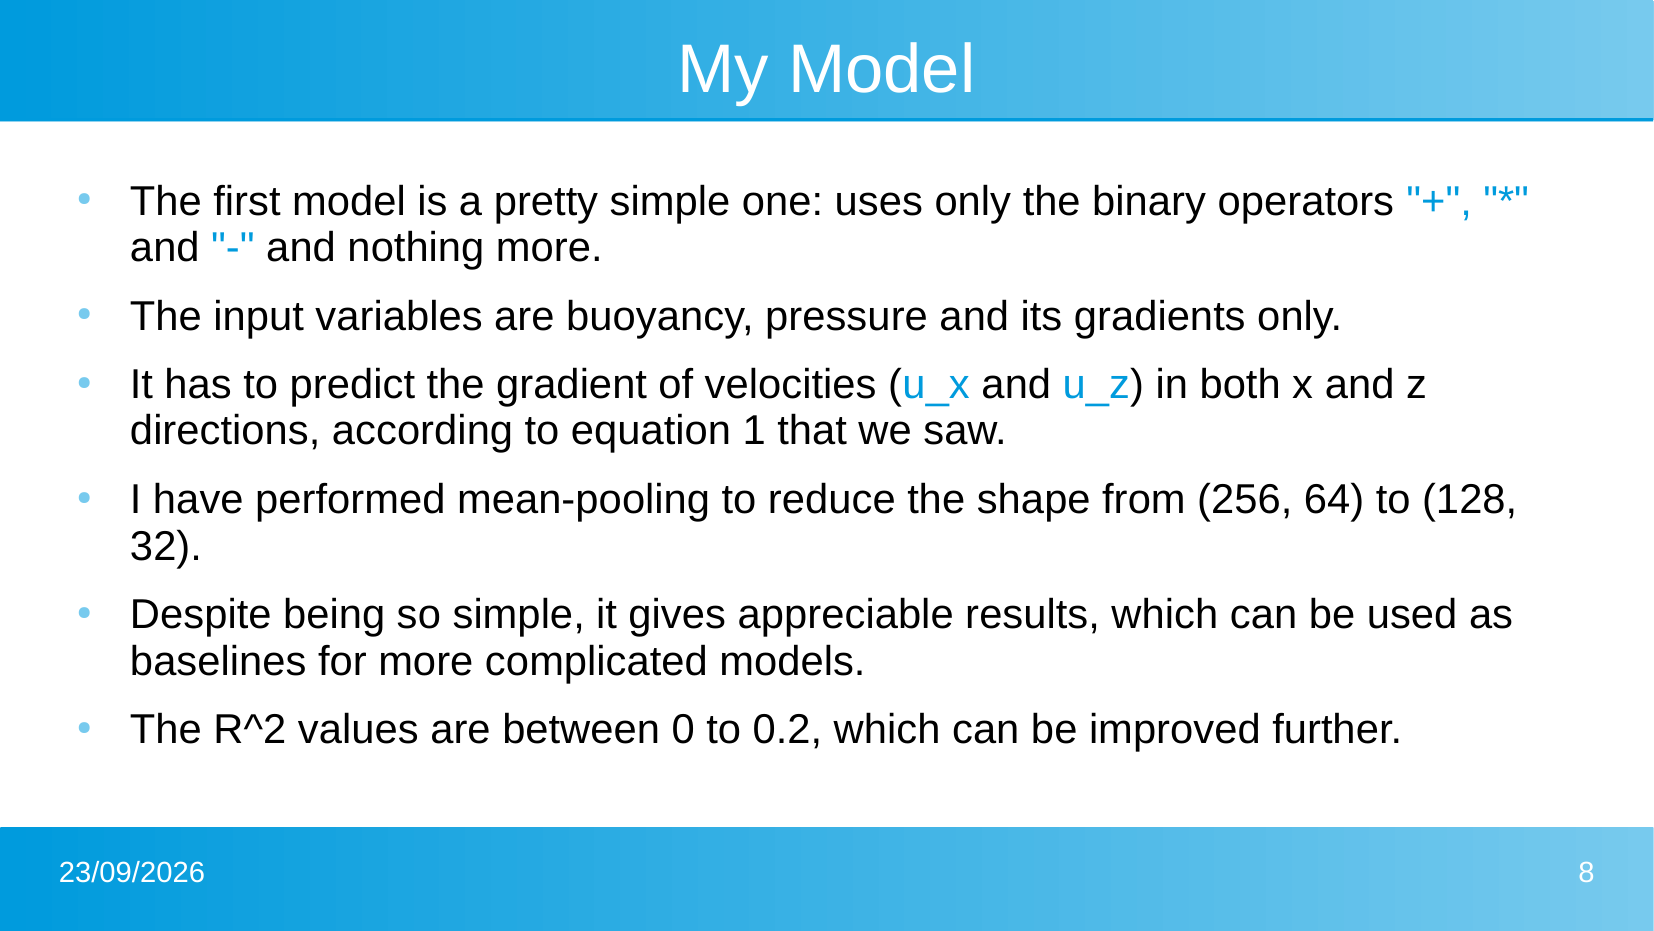

# My Model
The first model is a pretty simple one: uses only the binary operators "+", "*" and "-" and nothing more.
The input variables are buoyancy, pressure and its gradients only.
It has to predict the gradient of velocities (u_x and u_z) in both x and z directions, according to equation 1 that we saw.
I have performed mean-pooling to reduce the shape from (256, 64) to (128, 32).
Despite being so simple, it gives appreciable results, which can be used as baselines for more complicated models.
The R^2 values are between 0 to 0.2, which can be improved further.
8